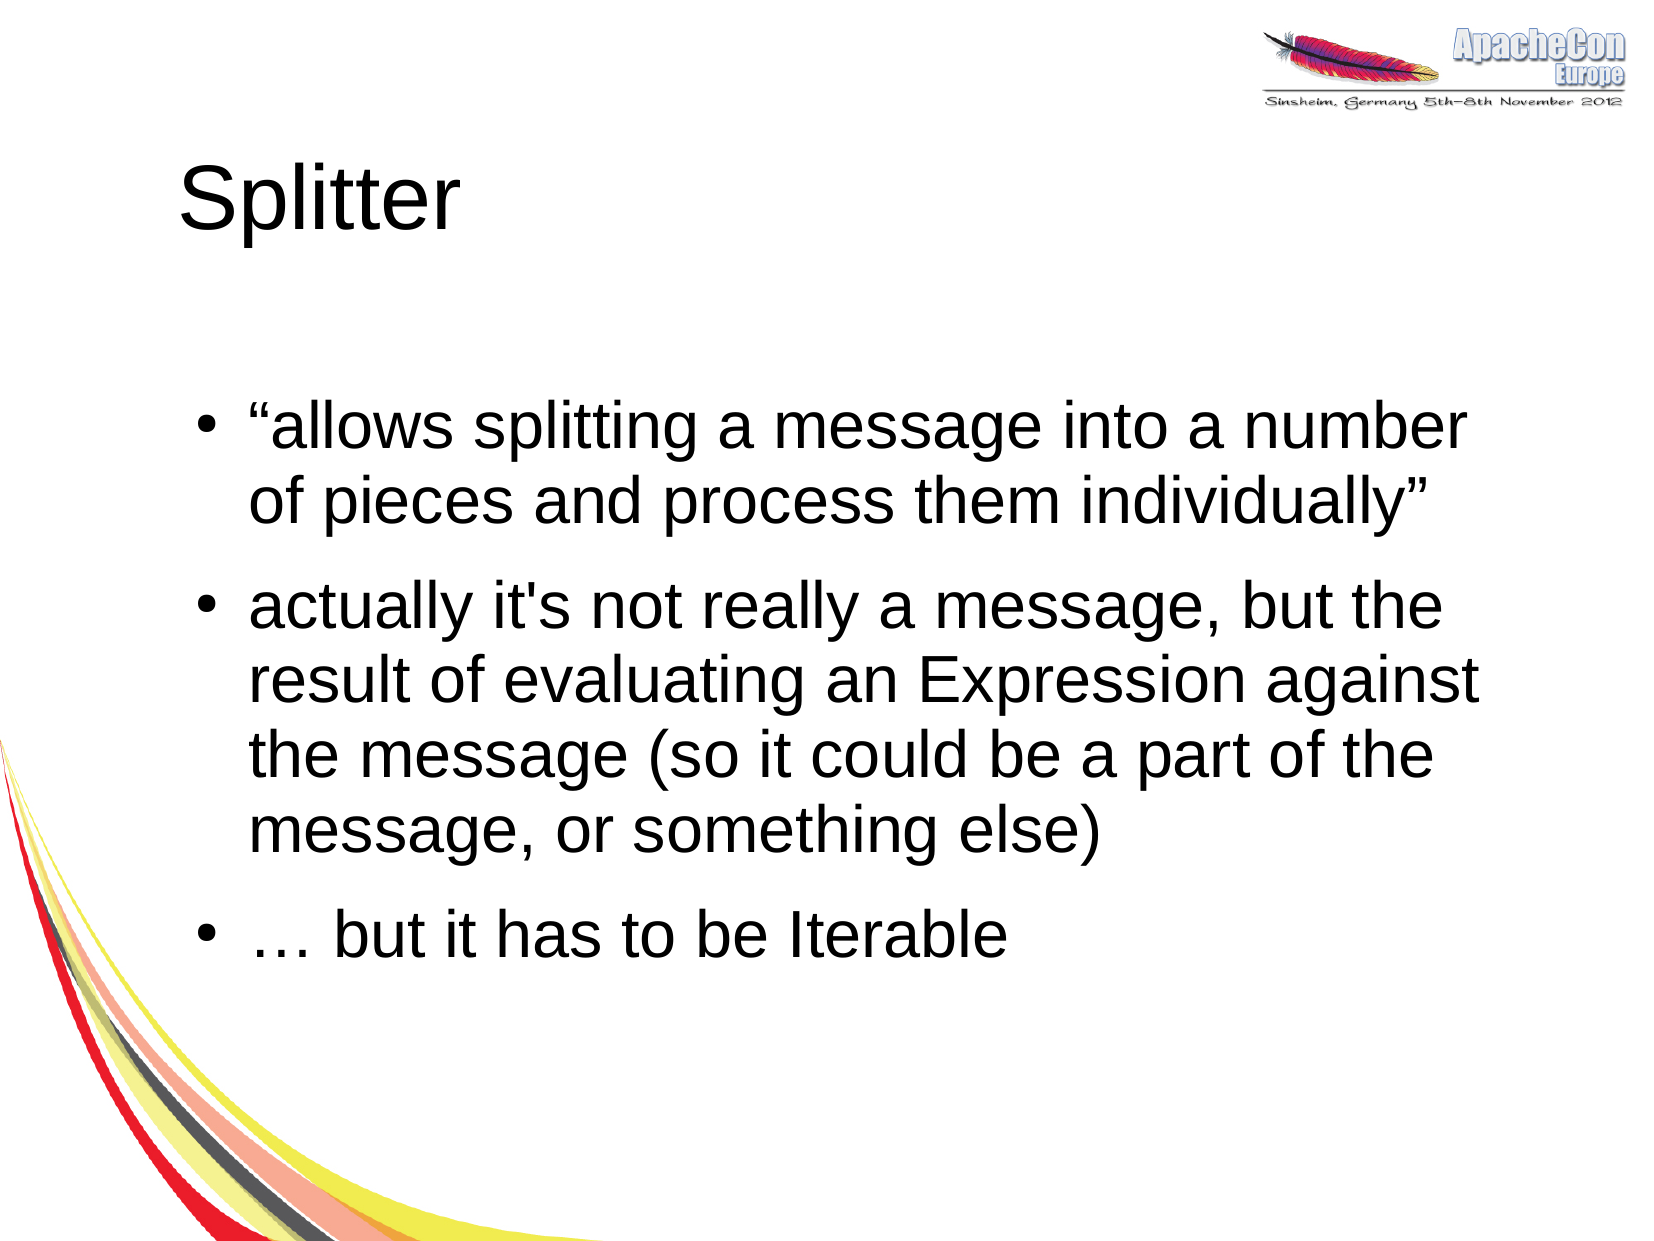

# Splitter
“allows splitting a message into a number of pieces and process them individually”
actually it's not really a message, but the result of evaluating an Expression against the message (so it could be a part of the message, or something else)
… but it has to be Iterable